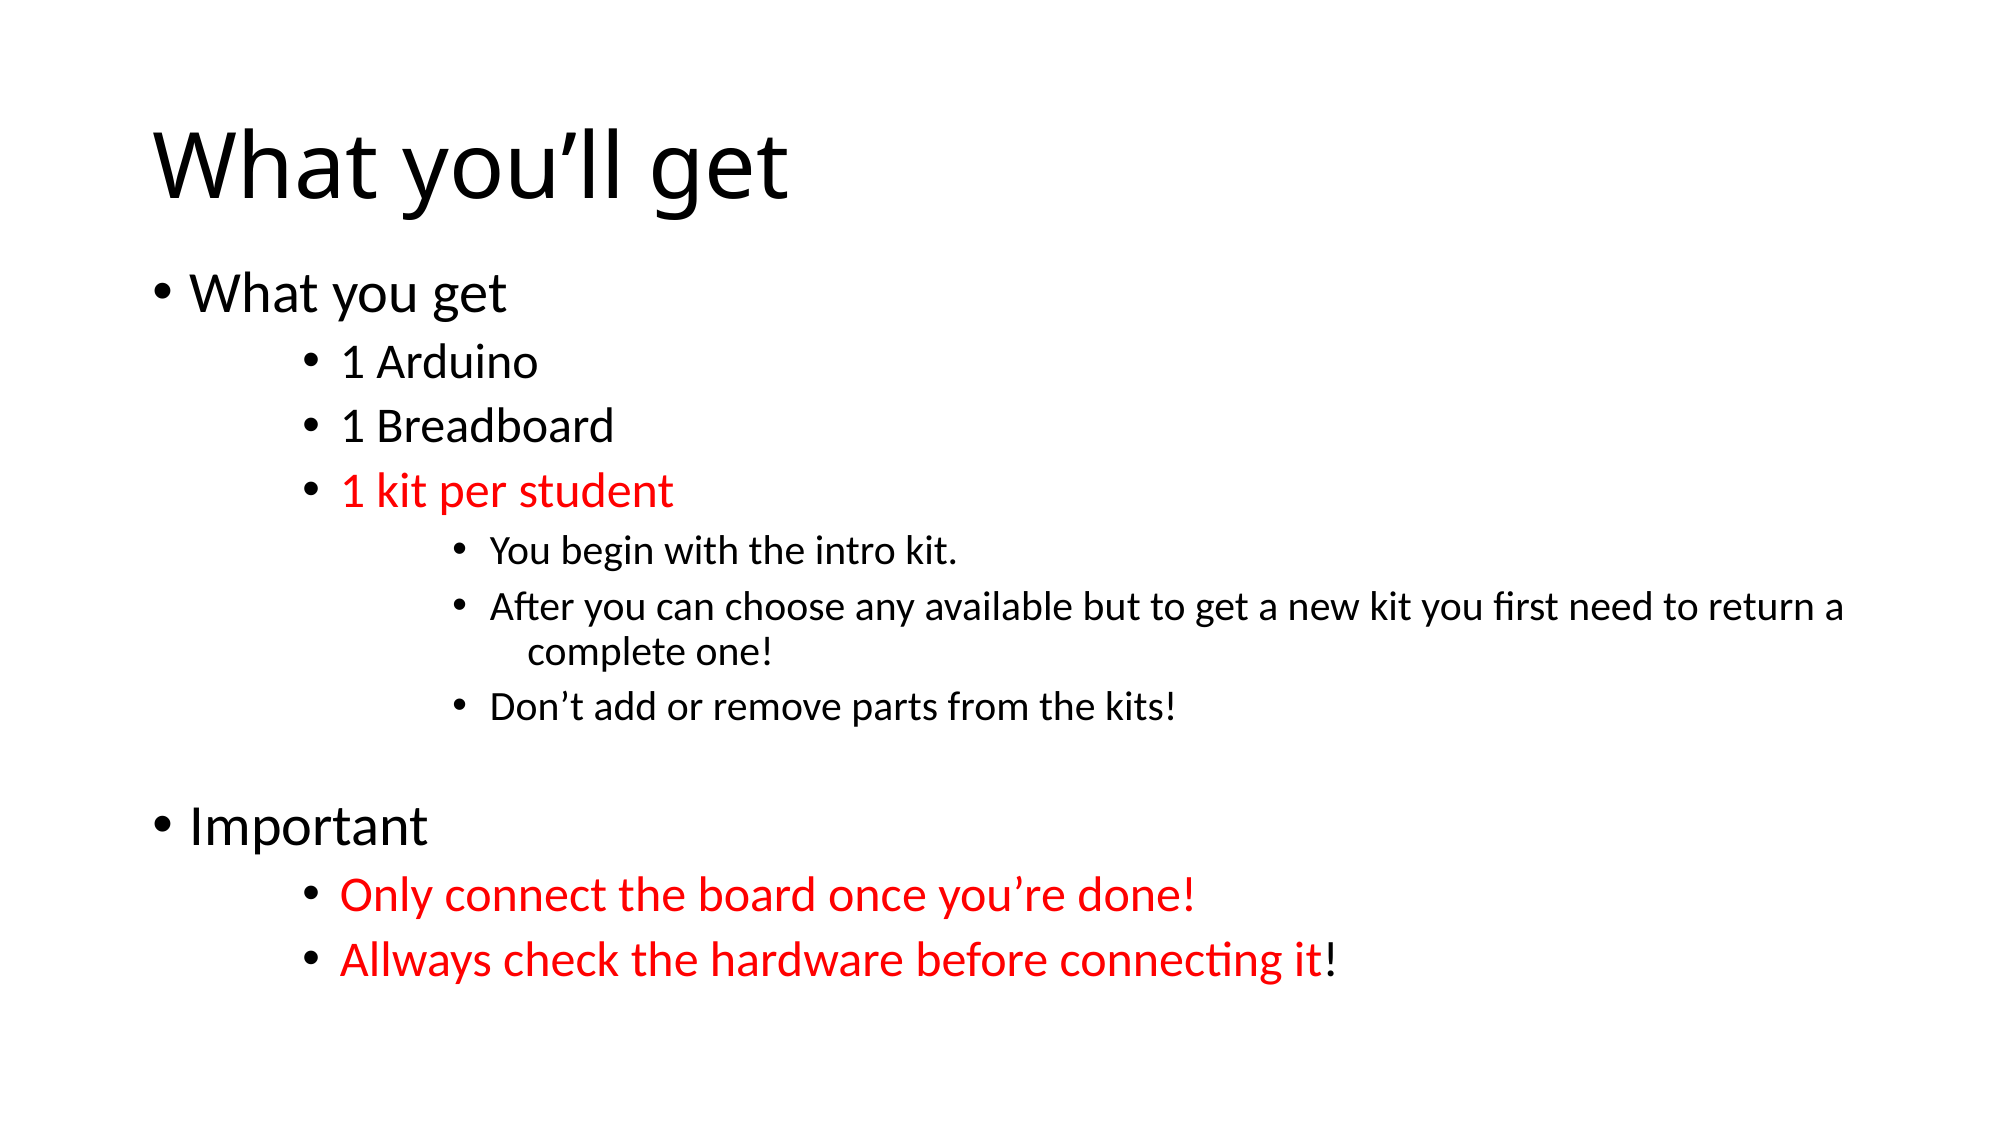

# What you’ll get
What you get
1 Arduino
1 Breadboard
1 kit per student
You begin with the intro kit.
After you can choose any available but to get a new kit you first need to return a complete one!
Don’t add or remove parts from the kits!
Important
Only connect the board once you’re done!
Allways check the hardware before connecting it!